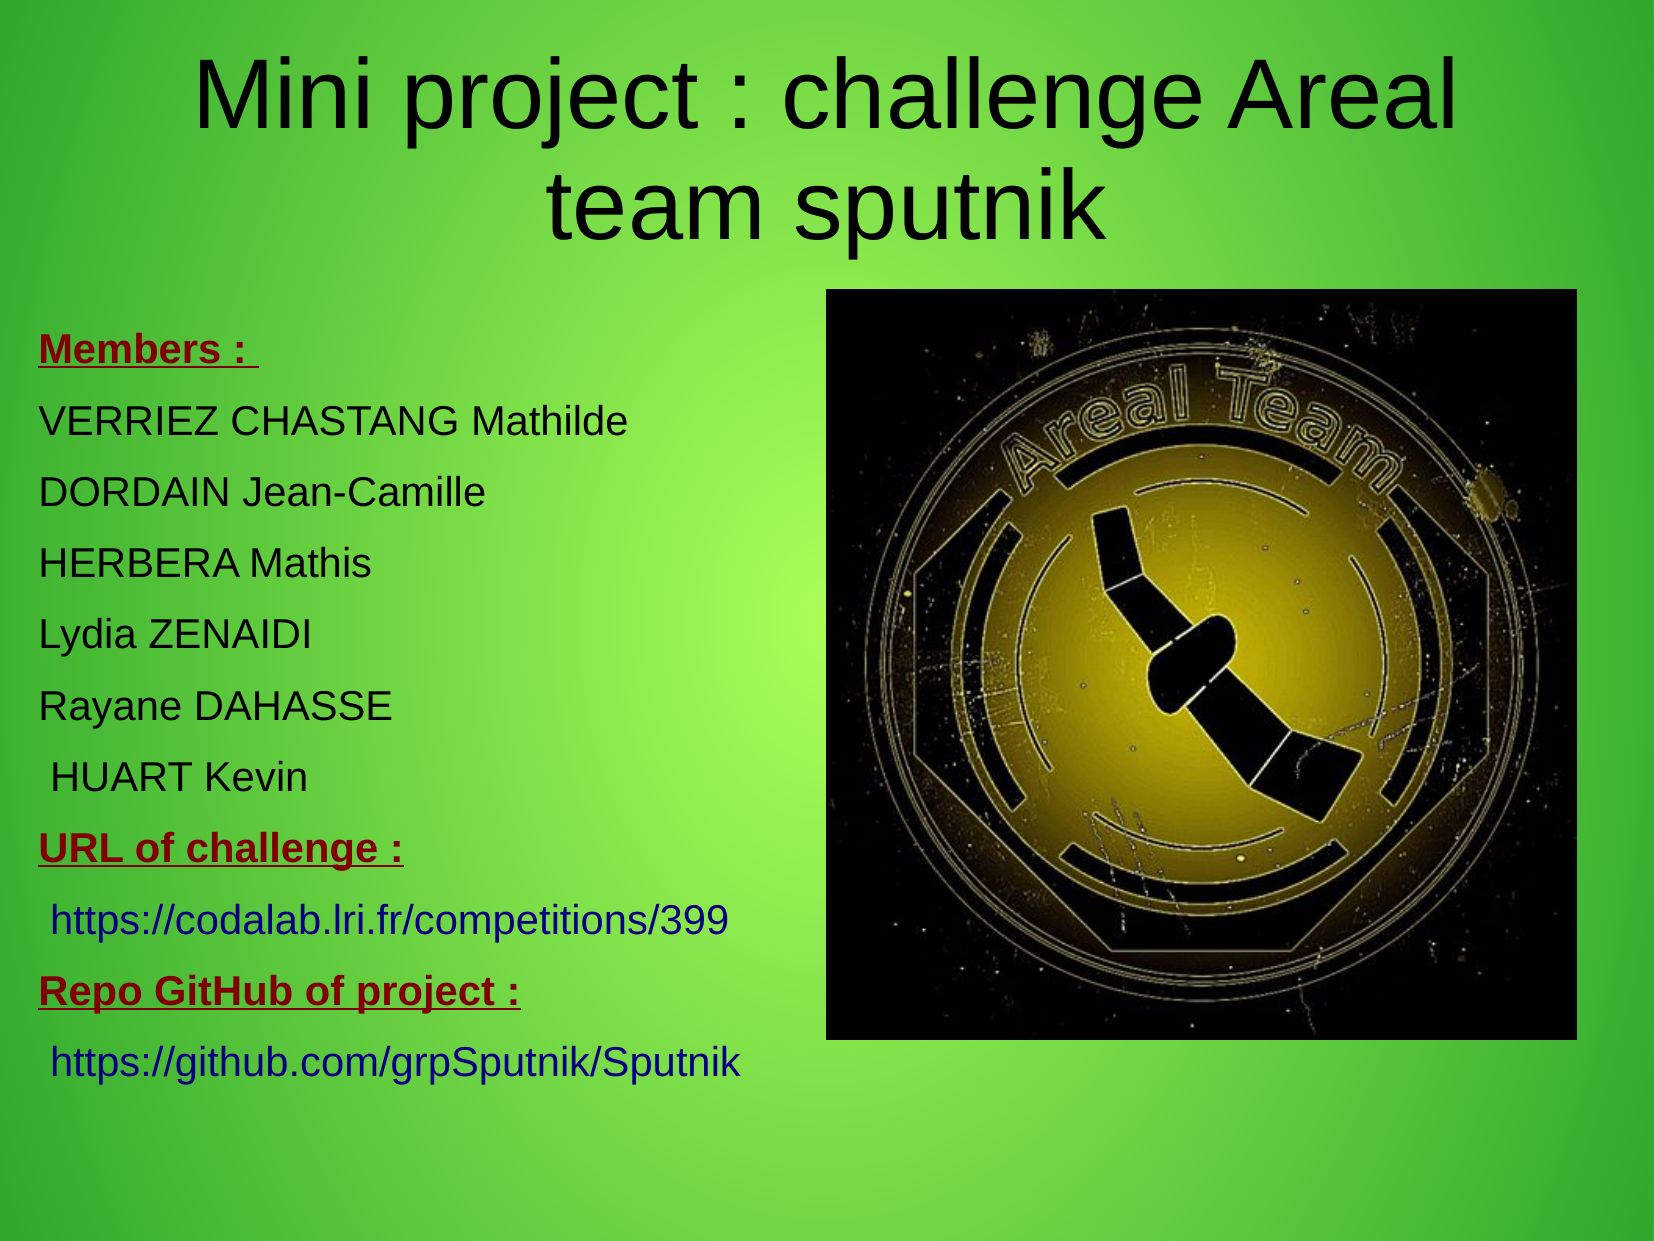

# Mini project : challenge Areal team sputnik
Members :
VERRIEZ CHASTANG Mathilde
DORDAIN Jean-Camille
HERBERA Mathis
Lydia ZENAIDI
Rayane DAHASSE
 HUART Kevin
URL of challenge :
 https://codalab.lri.fr/competitions/399
Repo GitHub of project :
 https://github.com/grpSputnik/Sputnik